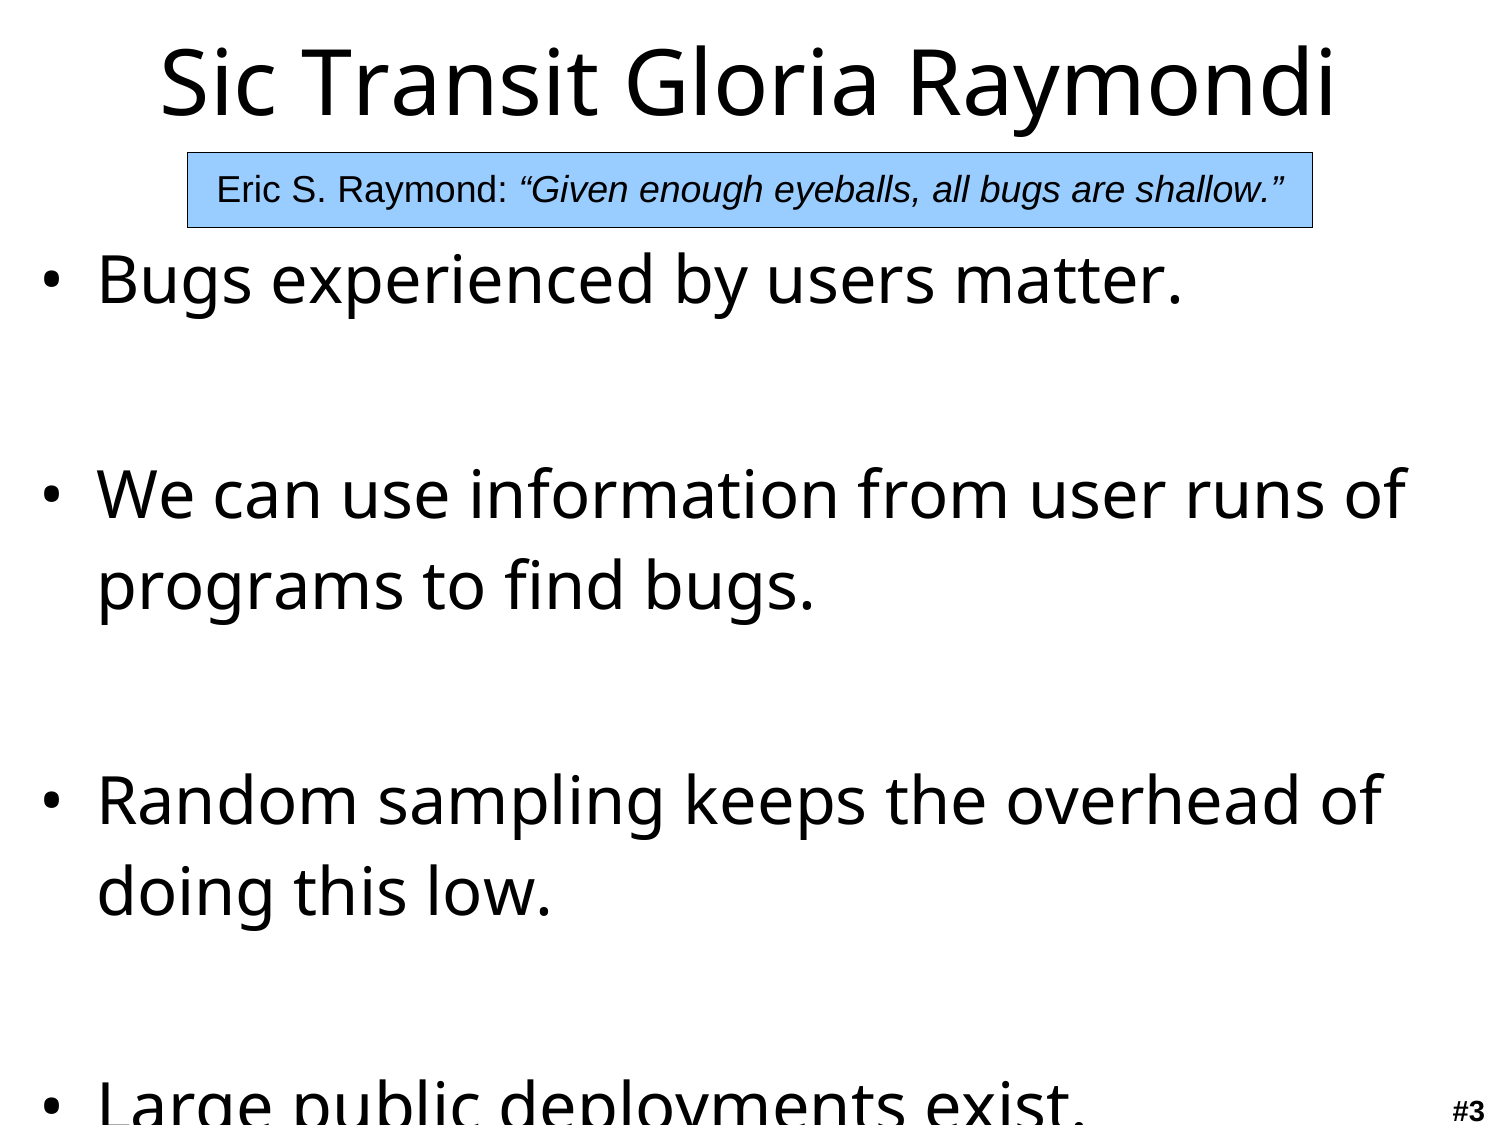

# Sic Transit Gloria Raymondi
Eric S. Raymond: “Given enough eyeballs, all bugs are shallow.”
Bugs experienced by users matter.
We can use information from user runs of programs to find bugs.
Random sampling keeps the overhead of doing this low.
Large public deployments exist.
3